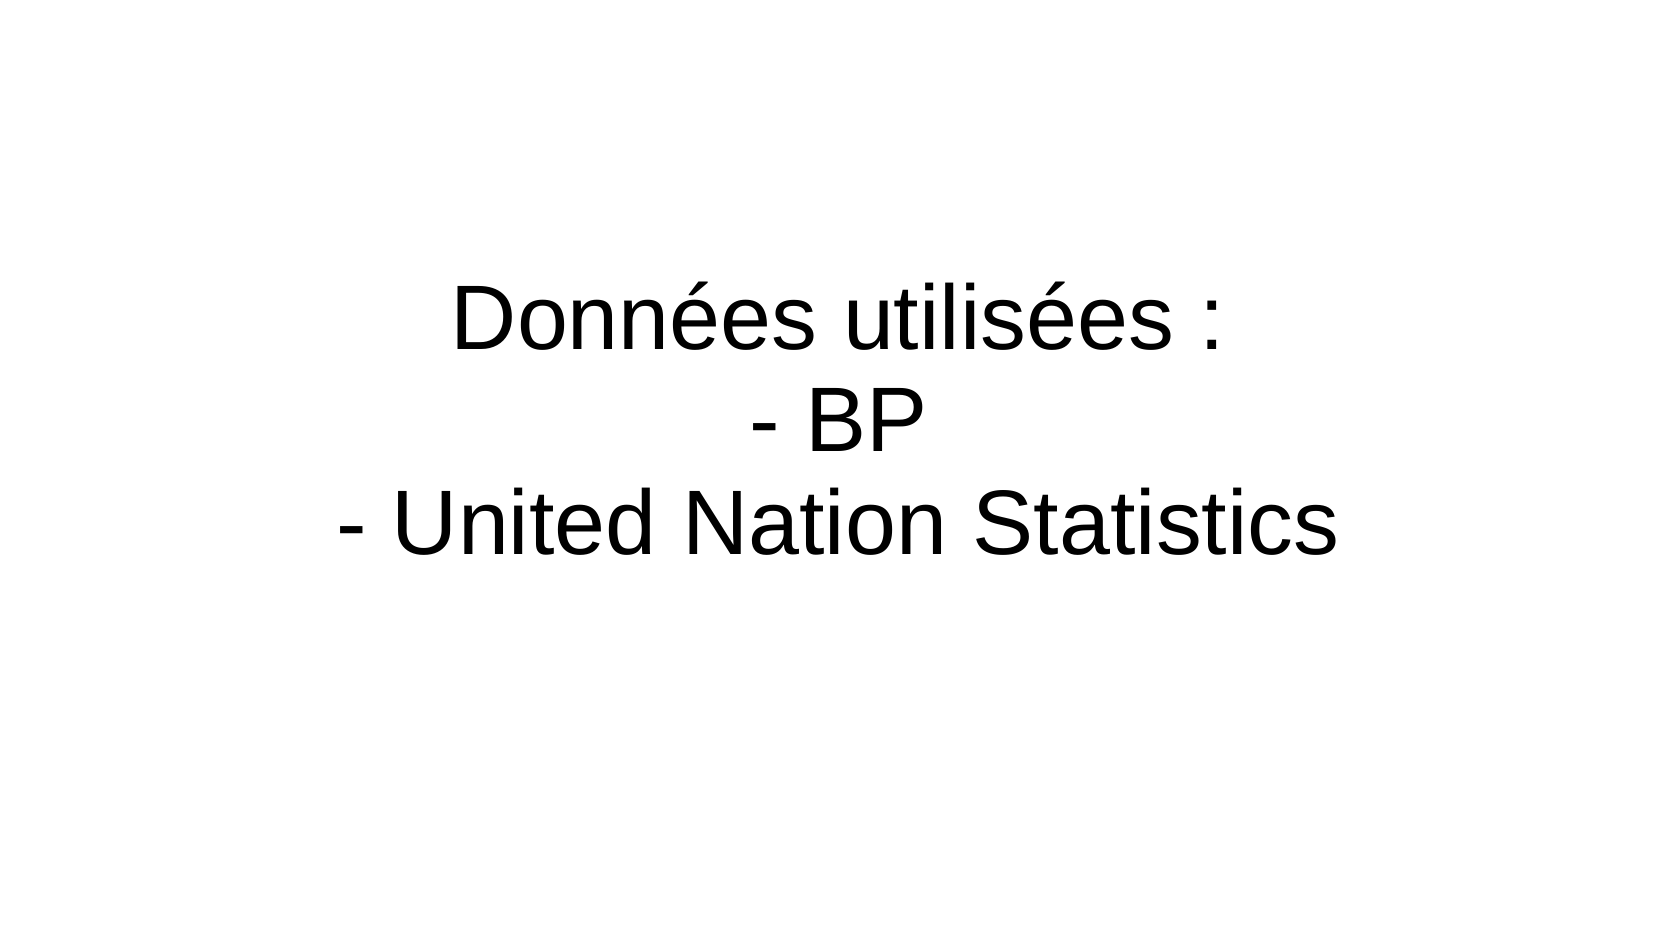

# Données utilisées : - BP - United Nation Statistics